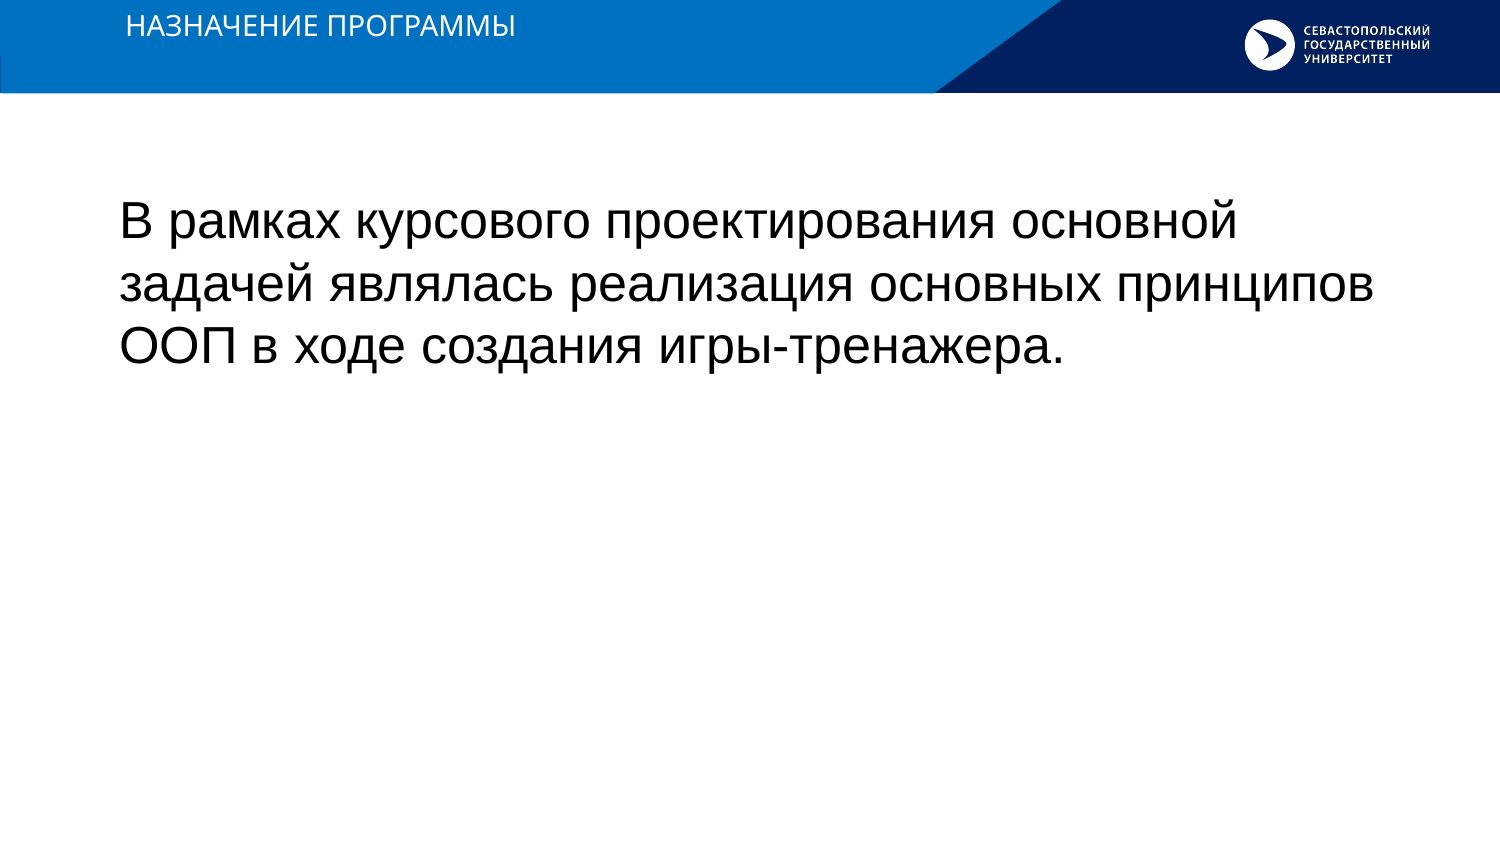

НАЗНАЧЕНИЕ ПРОГРАММЫ
В рамках курсового проектирования основной задачей являлась реализация основных принципов ООП в ходе создания игры-тренажера.